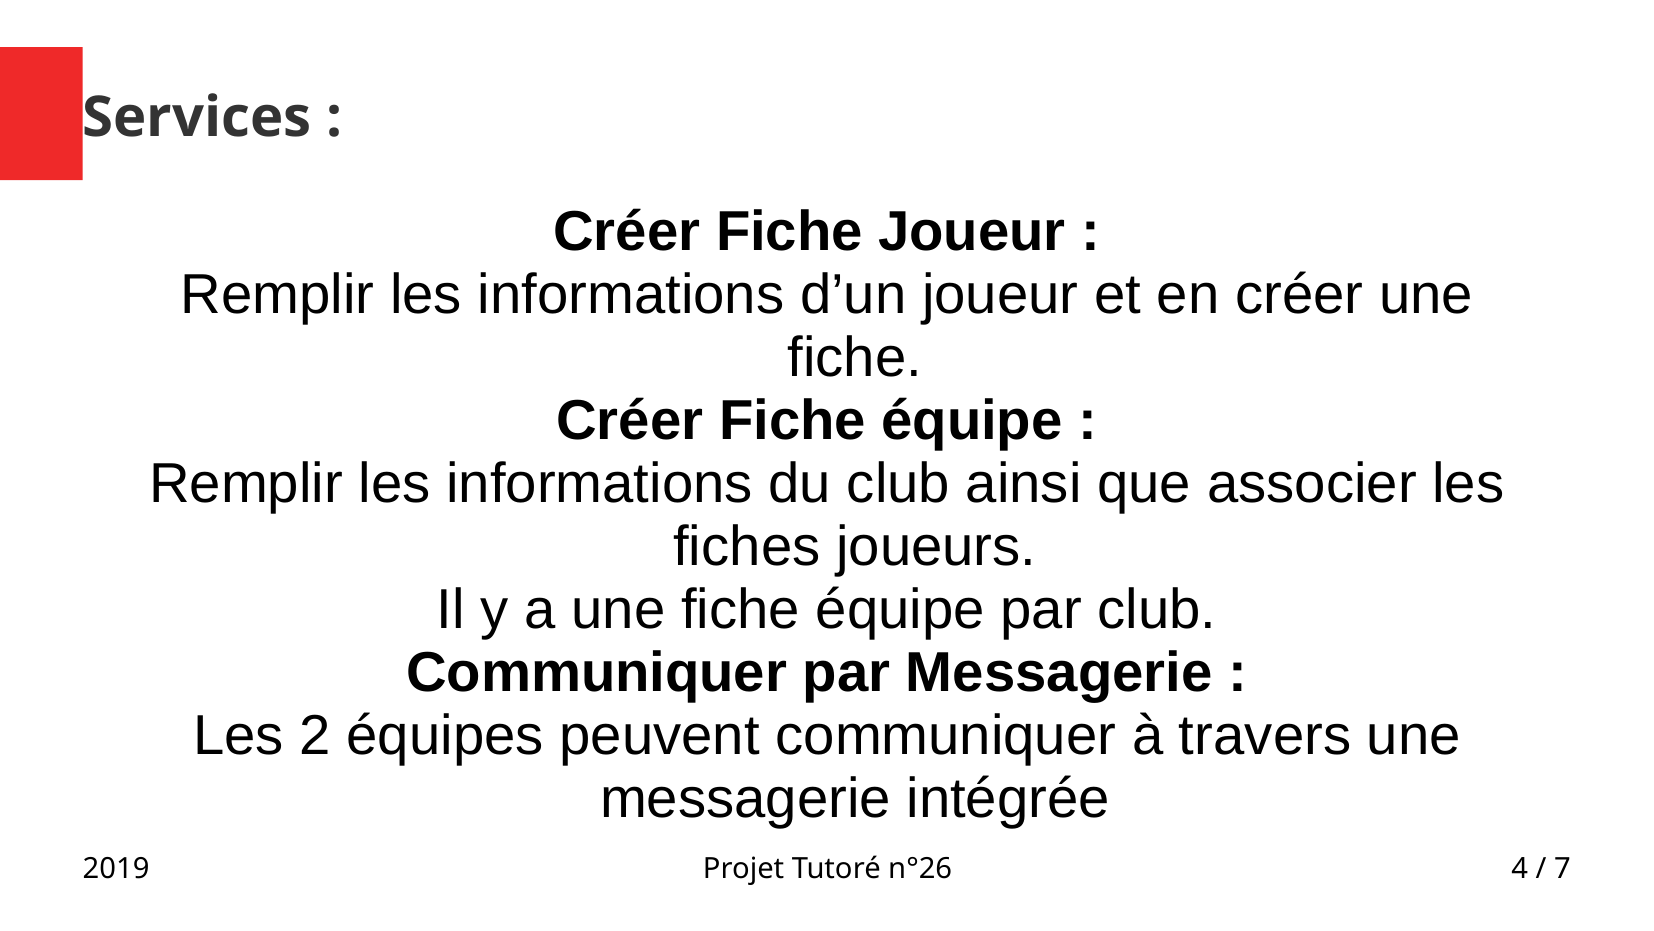

# Services :
Créer Fiche Joueur :
Remplir les informations d’un joueur et en créer une fiche.
Créer Fiche équipe :
Remplir les informations du club ainsi que associer les fiches joueurs.
Il y a une fiche équipe par club.
Communiquer par Messagerie :
Les 2 équipes peuvent communiquer à travers une messagerie intégrée
2019
Projet Tutoré n°26
4